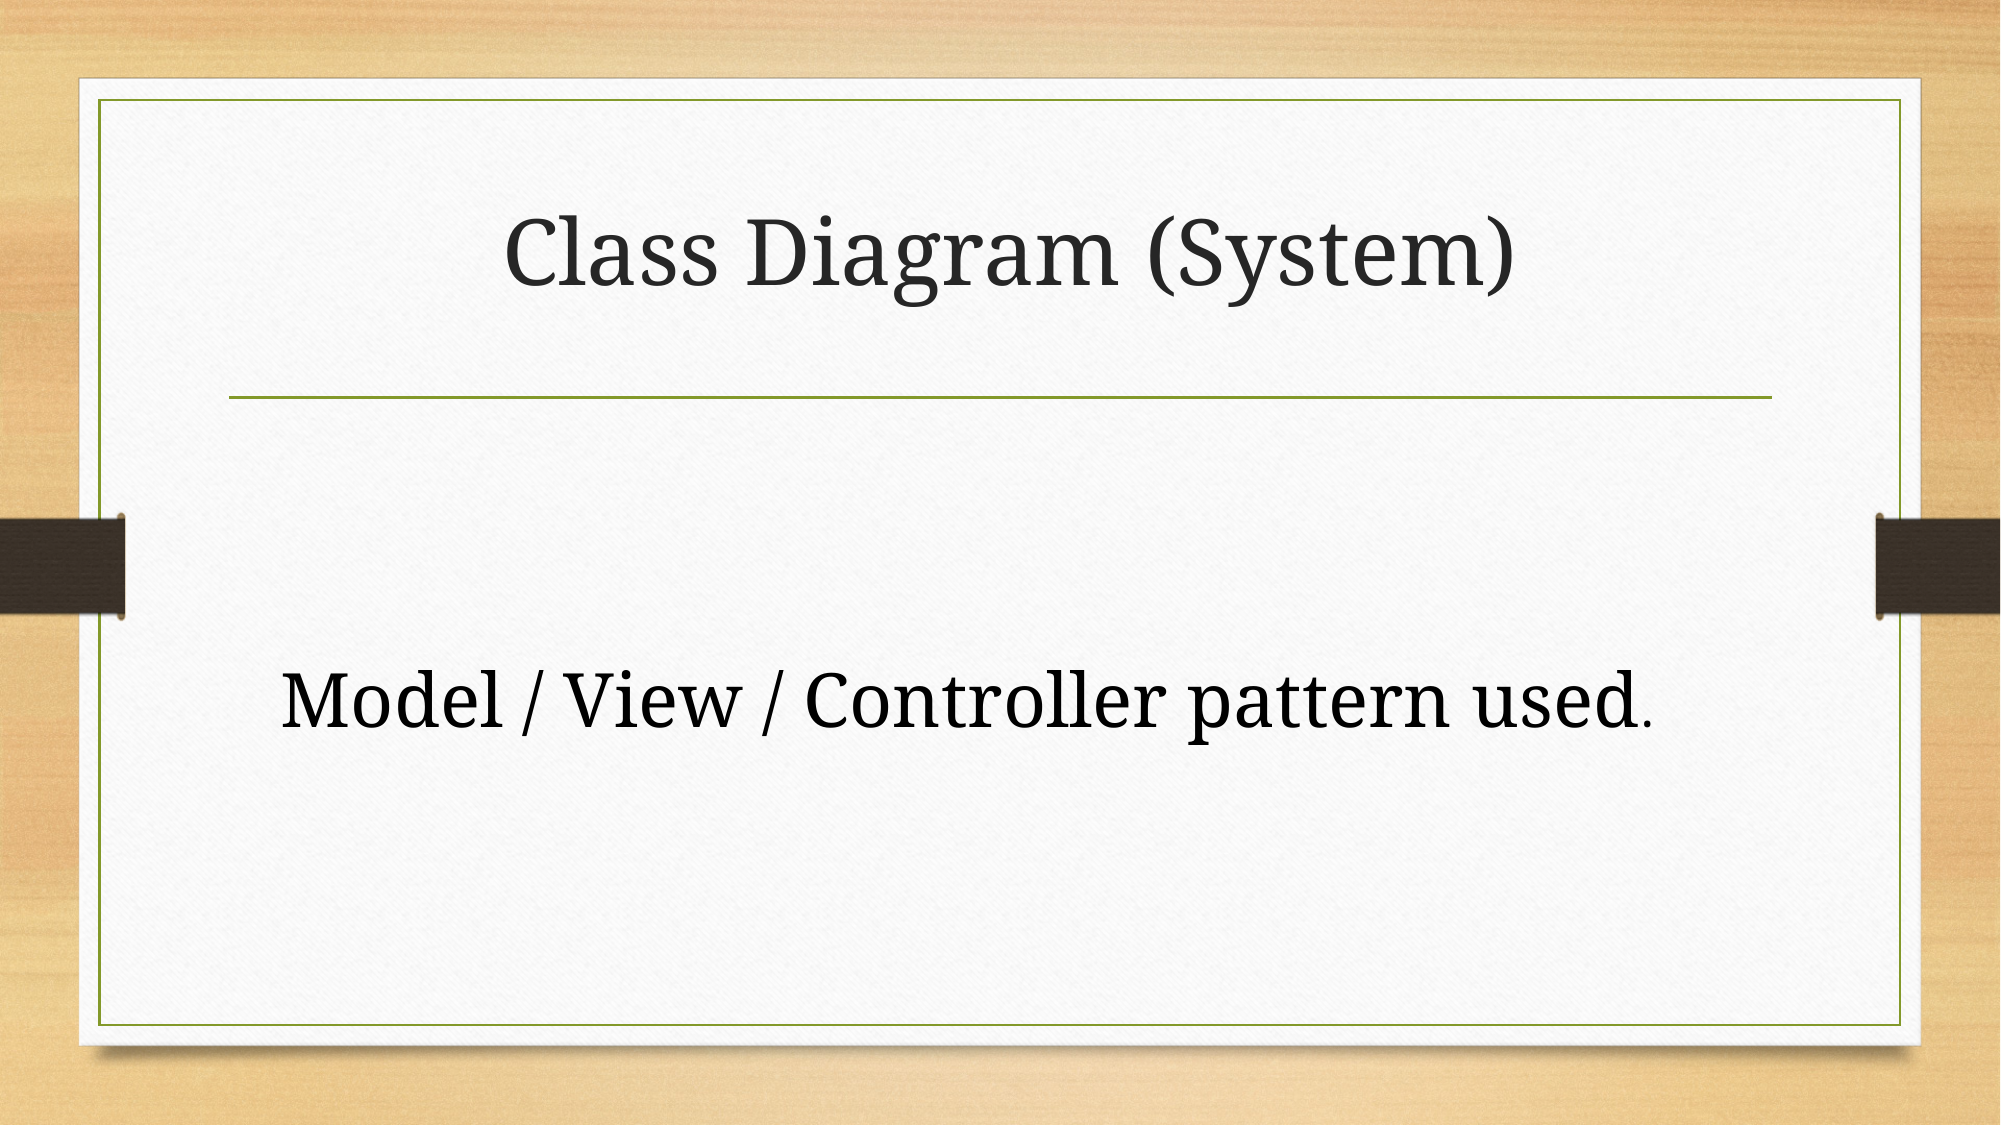

# Class Diagram (System)
Model / View / Controller pattern used.